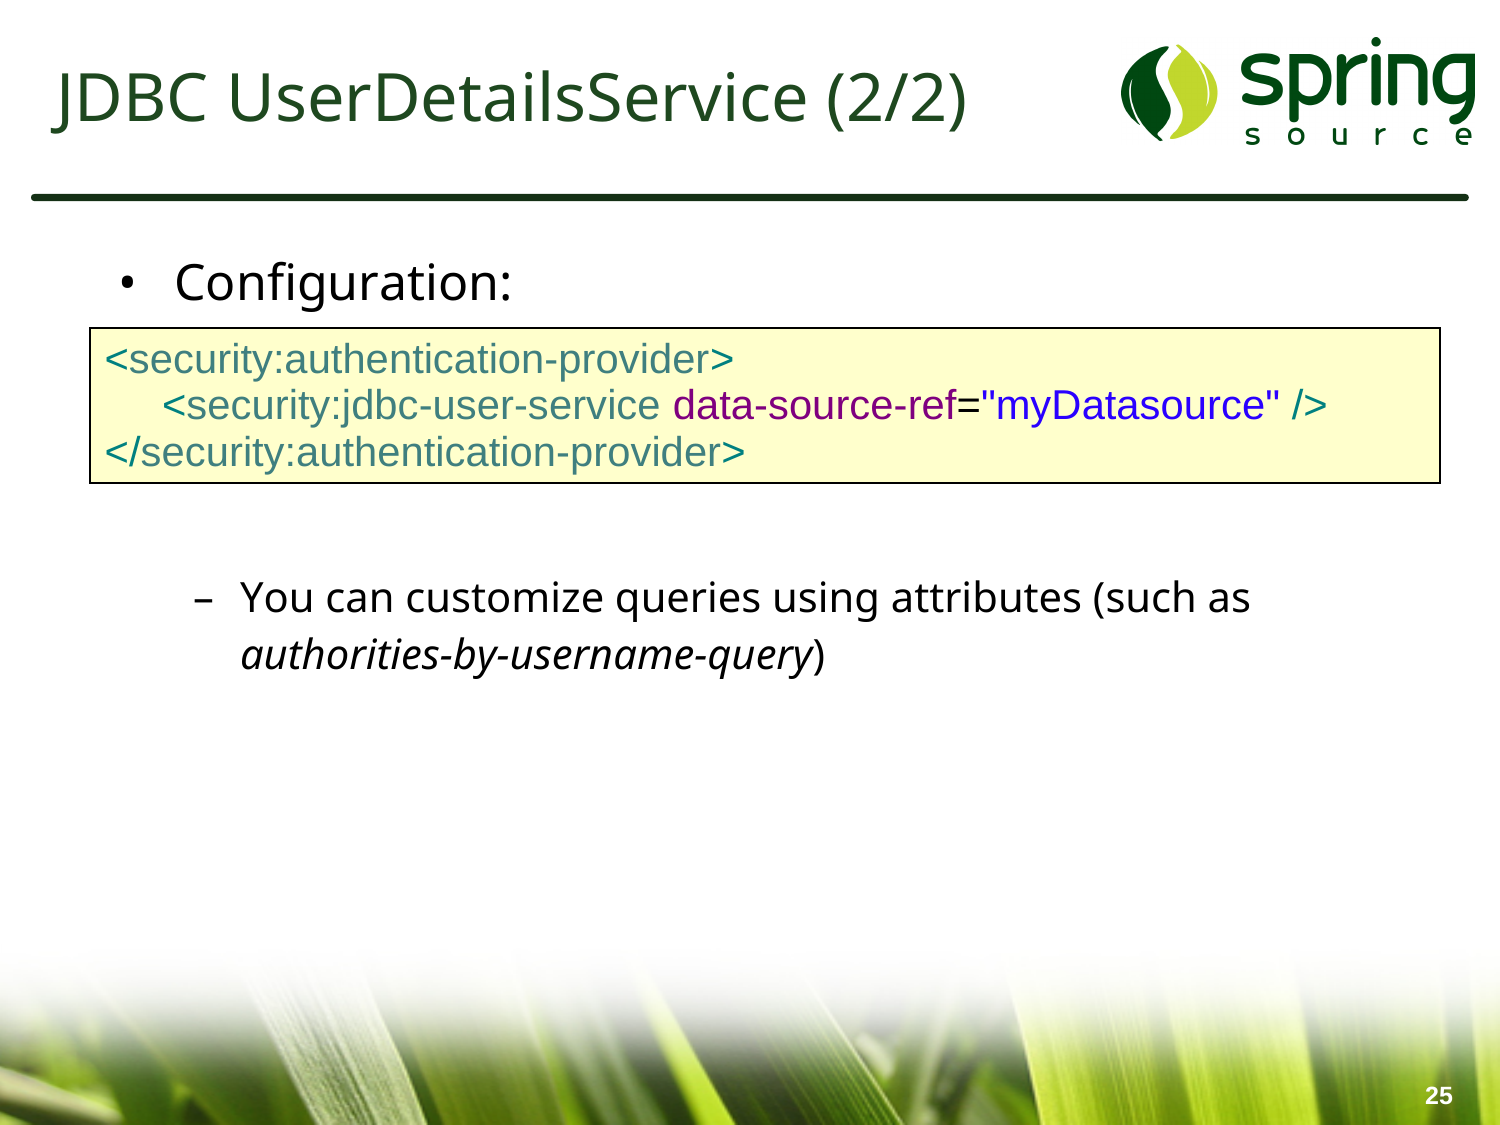

JDBC UserDetailsService (2/2)
# Configuration:
You can customize queries using attributes (such as authorities-by-username-query)
<security:authentication-provider>
 <security:jdbc-user-service data-source-ref="myDatasource" />
</security:authentication-provider>